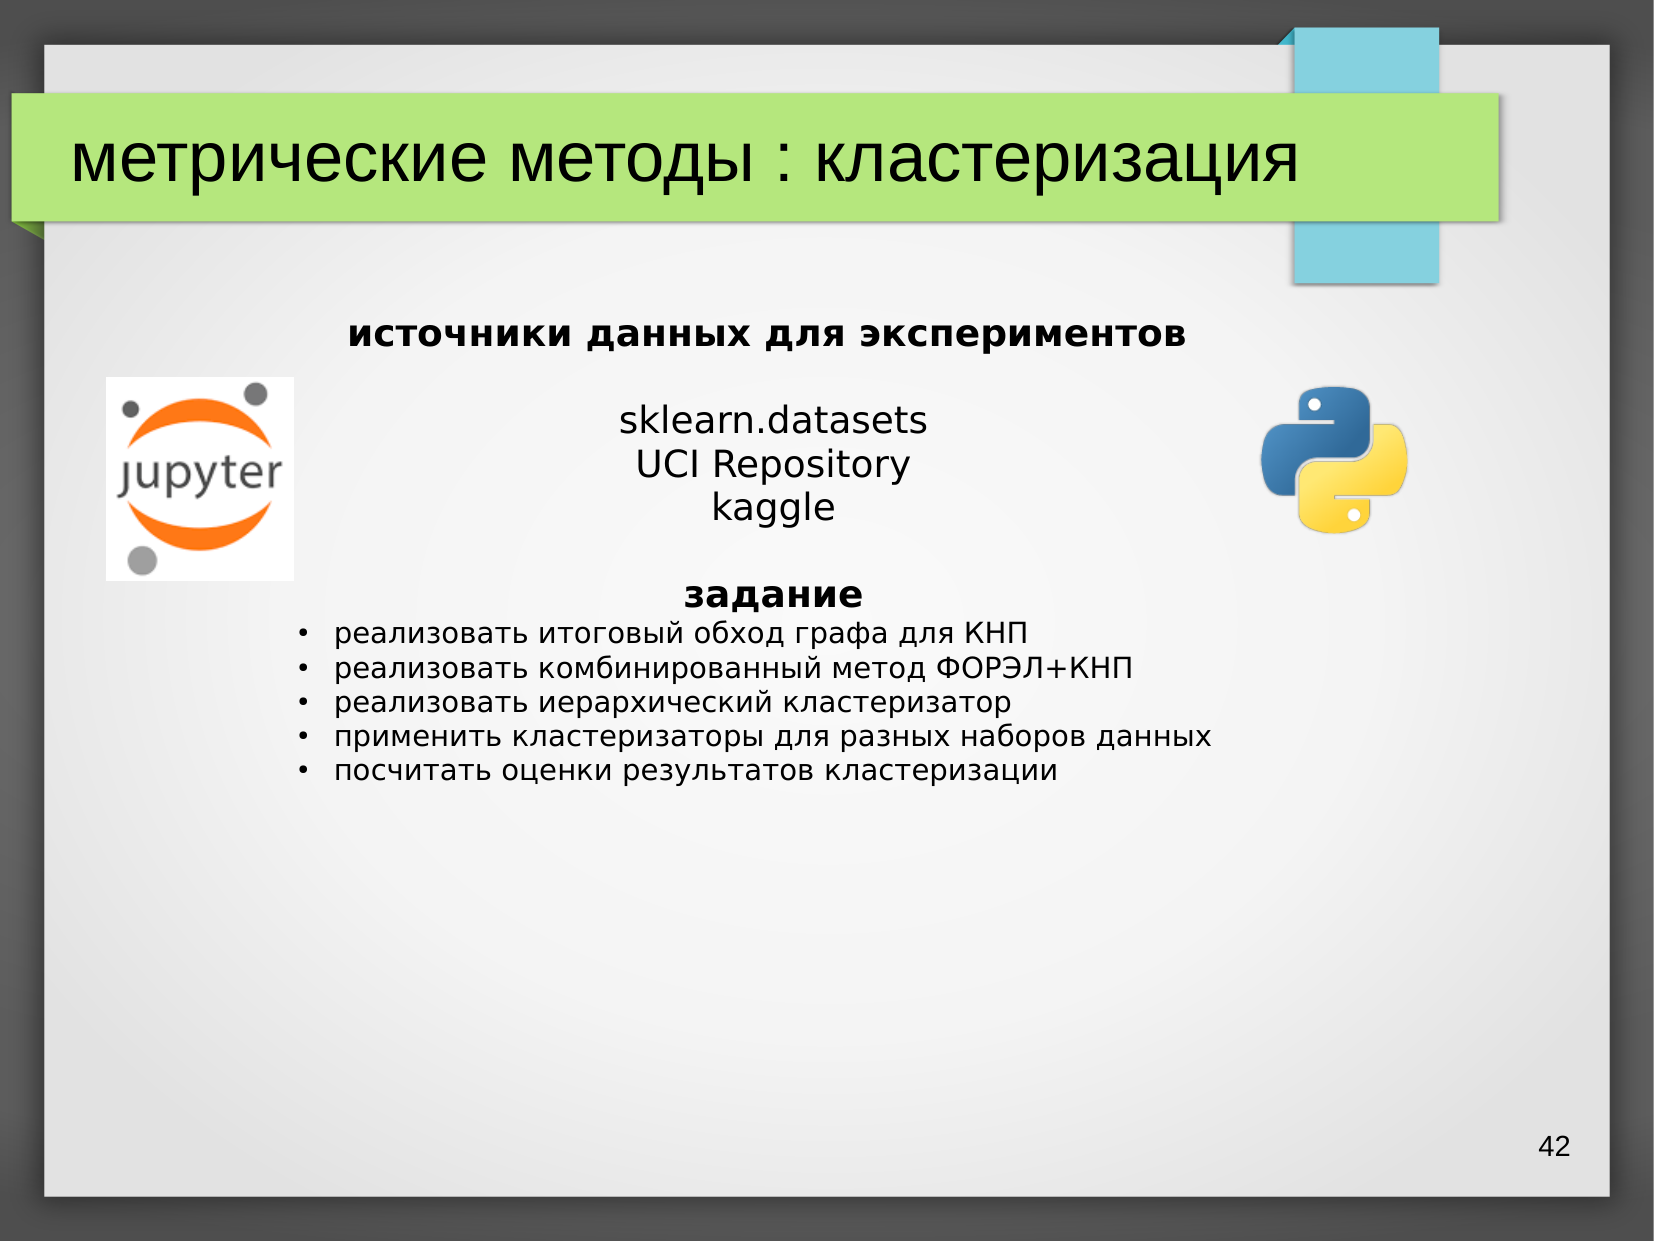

# метрические методы : кластеризация
источники данных для экспериментов
sklearn.datasets
UCI Repository
kaggle
задание
реализовать итоговый обход графа для КНП
реализовать комбинированный метод ФОРЭЛ+КНП
реализовать иерархический кластеризатор
применить кластеризаторы для разных наборов данных
посчитать оценки результатов кластеризации
42